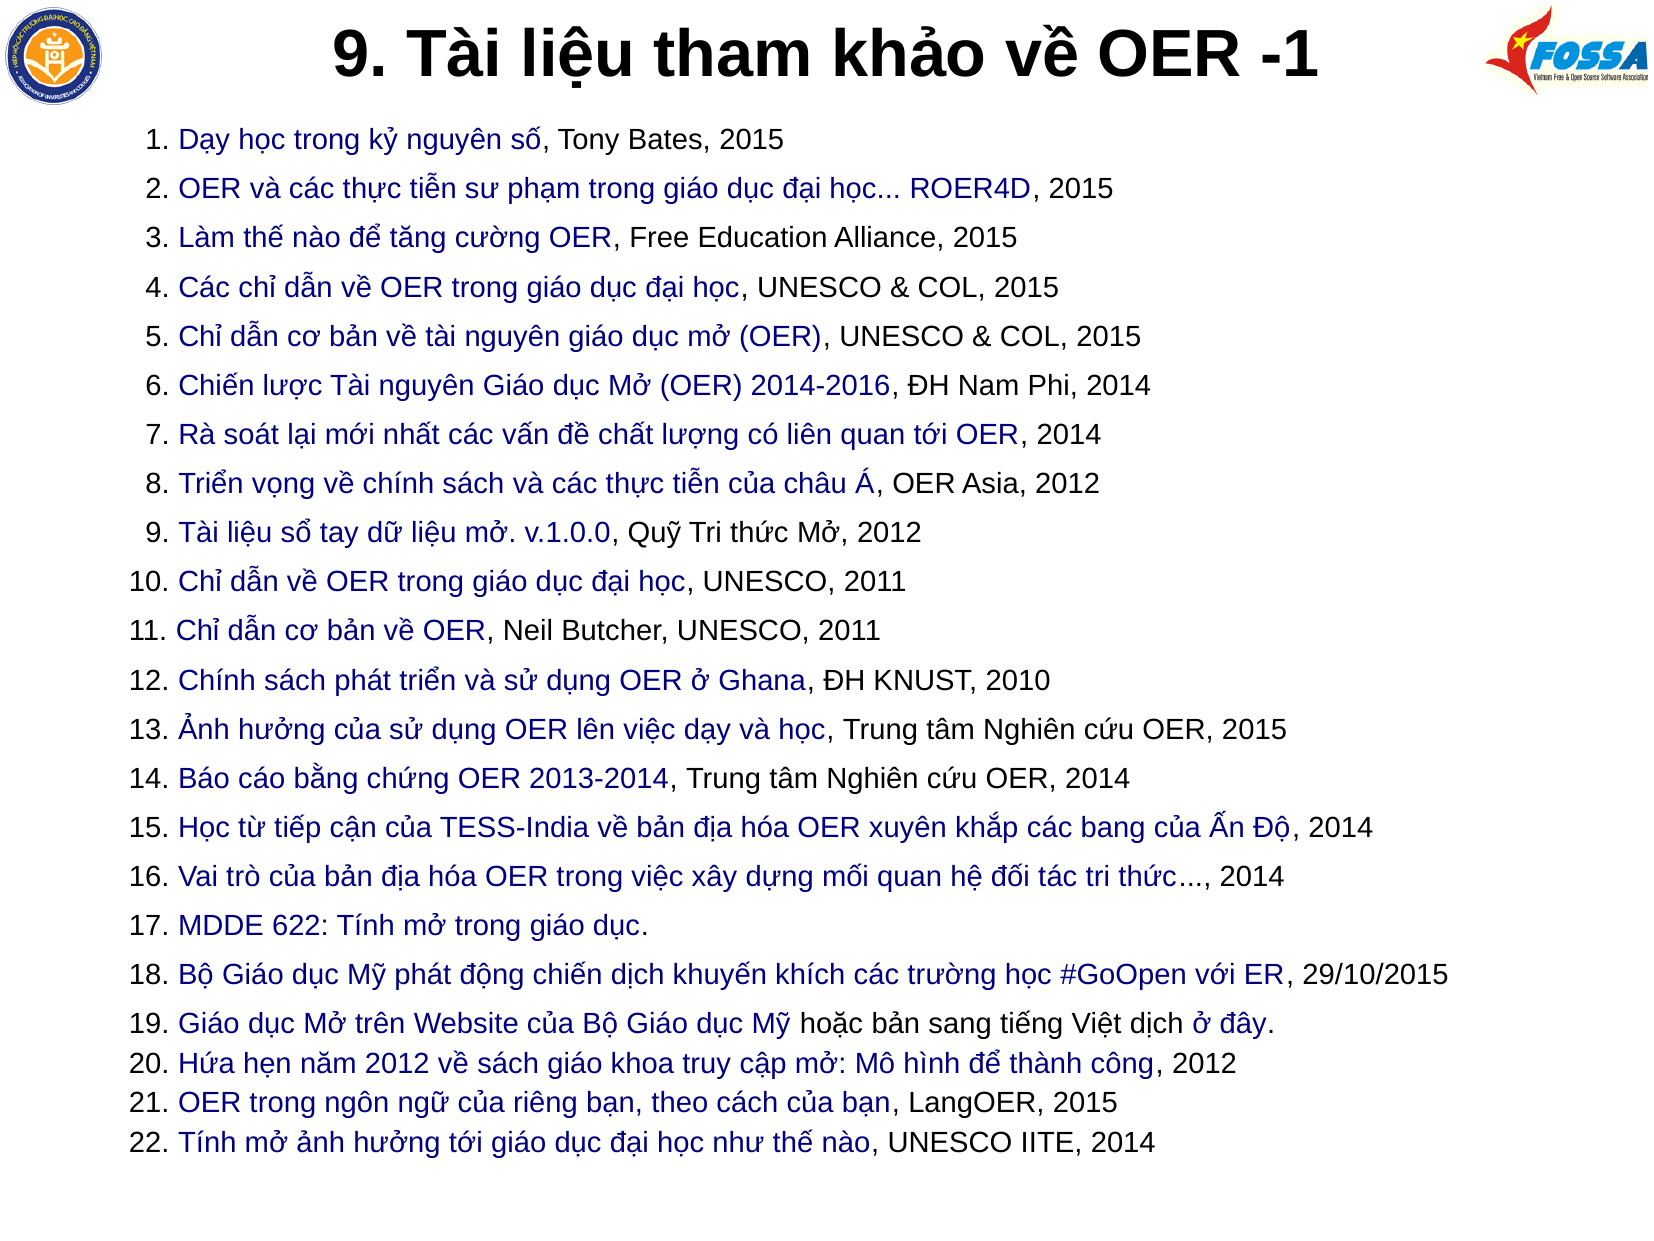

# 9. Tài liệu tham khảo về OER -1
 1. Dạy học trong kỷ nguyên số, Tony Bates, 2015
 2. OER và các thực tiễn sư phạm trong giáo dục đại học... ROER4D, 2015
 3. Làm thế nào để tăng cường OER, Free Education Alliance, 2015
 4. Các chỉ dẫn về OER trong giáo dục đại học, UNESCO & COL, 2015
 5. Chỉ dẫn cơ bản về tài nguyên giáo dục mở (OER), UNESCO & COL, 2015
 6. Chiến lược Tài nguyên Giáo dục Mở (OER) 2014-2016, ĐH Nam Phi, 2014
 7. Rà soát lại mới nhất các vấn đề chất lượng có liên quan tới OER, 2014
 8. Triển vọng về chính sách và các thực tiễn của châu Á, OER Asia, 2012
 9. Tài liệu sổ tay dữ liệu mở. v.1.0.0, Quỹ Tri thức Mở, 2012
10. Chỉ dẫn về OER trong giáo dục đại học, UNESCO, 2011
11. Chỉ dẫn cơ bản về OER, Neil Butcher, UNESCO, 2011
12. Chính sách phát triển và sử dụng OER ở Ghana, ĐH KNUST, 2010
13. Ảnh hưởng của sử dụng OER lên việc dạy và học, Trung tâm Nghiên cứu OER, 2015
14. Báo cáo bằng chứng OER 2013-2014, Trung tâm Nghiên cứu OER, 2014
15. Học từ tiếp cận của TESS-India về bản địa hóa OER xuyên khắp các bang của Ấn Độ, 2014
16. Vai trò của bản địa hóa OER trong việc xây dựng mối quan hệ đối tác tri thức..., 2014
17. MDDE 622: Tính mở trong giáo dục.
18. Bộ Giáo dục Mỹ phát động chiến dịch khuyến khích các trường học #GoOpen với ER, 29/10/2015
19. Giáo dục Mở trên Website của Bộ Giáo dục Mỹ hoặc bản sang tiếng Việt dịch ở đây.
20. Hứa hẹn năm 2012 về sách giáo khoa truy cập mở: Mô hình để thành công, 2012
21. OER trong ngôn ngữ của riêng bạn, theo cách của bạn, LangOER, 2015
22. Tính mở ảnh hưởng tới giáo dục đại học như thế nào, UNESCO IITE, 2014